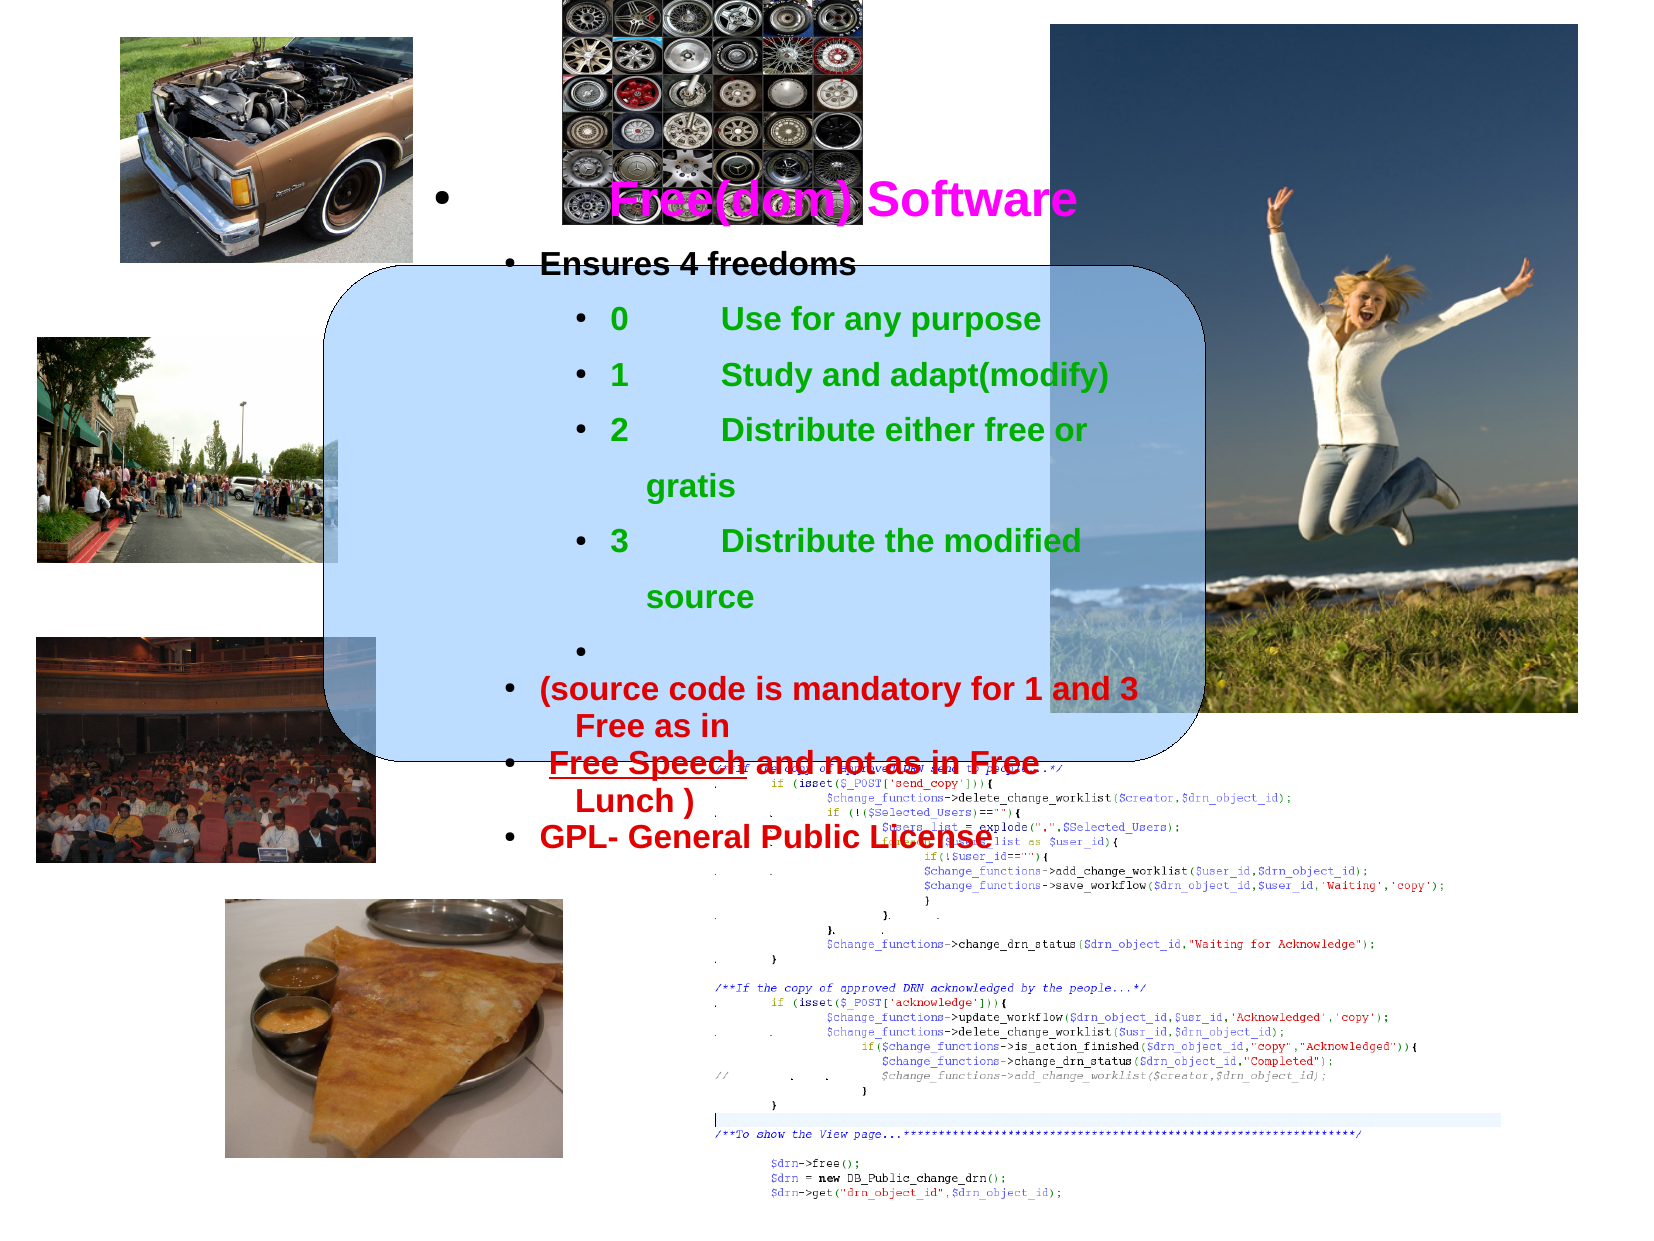

Free(dom) Software
Ensures 4 freedoms
0	Use for any purpose
1	Study and adapt(modify)
2	Distribute either free or gratis
3	Distribute the modified source
(source code is mandatory for 1 and 3 Free as in
 Free Speech and not as in Free Lunch )
GPL- General Public License